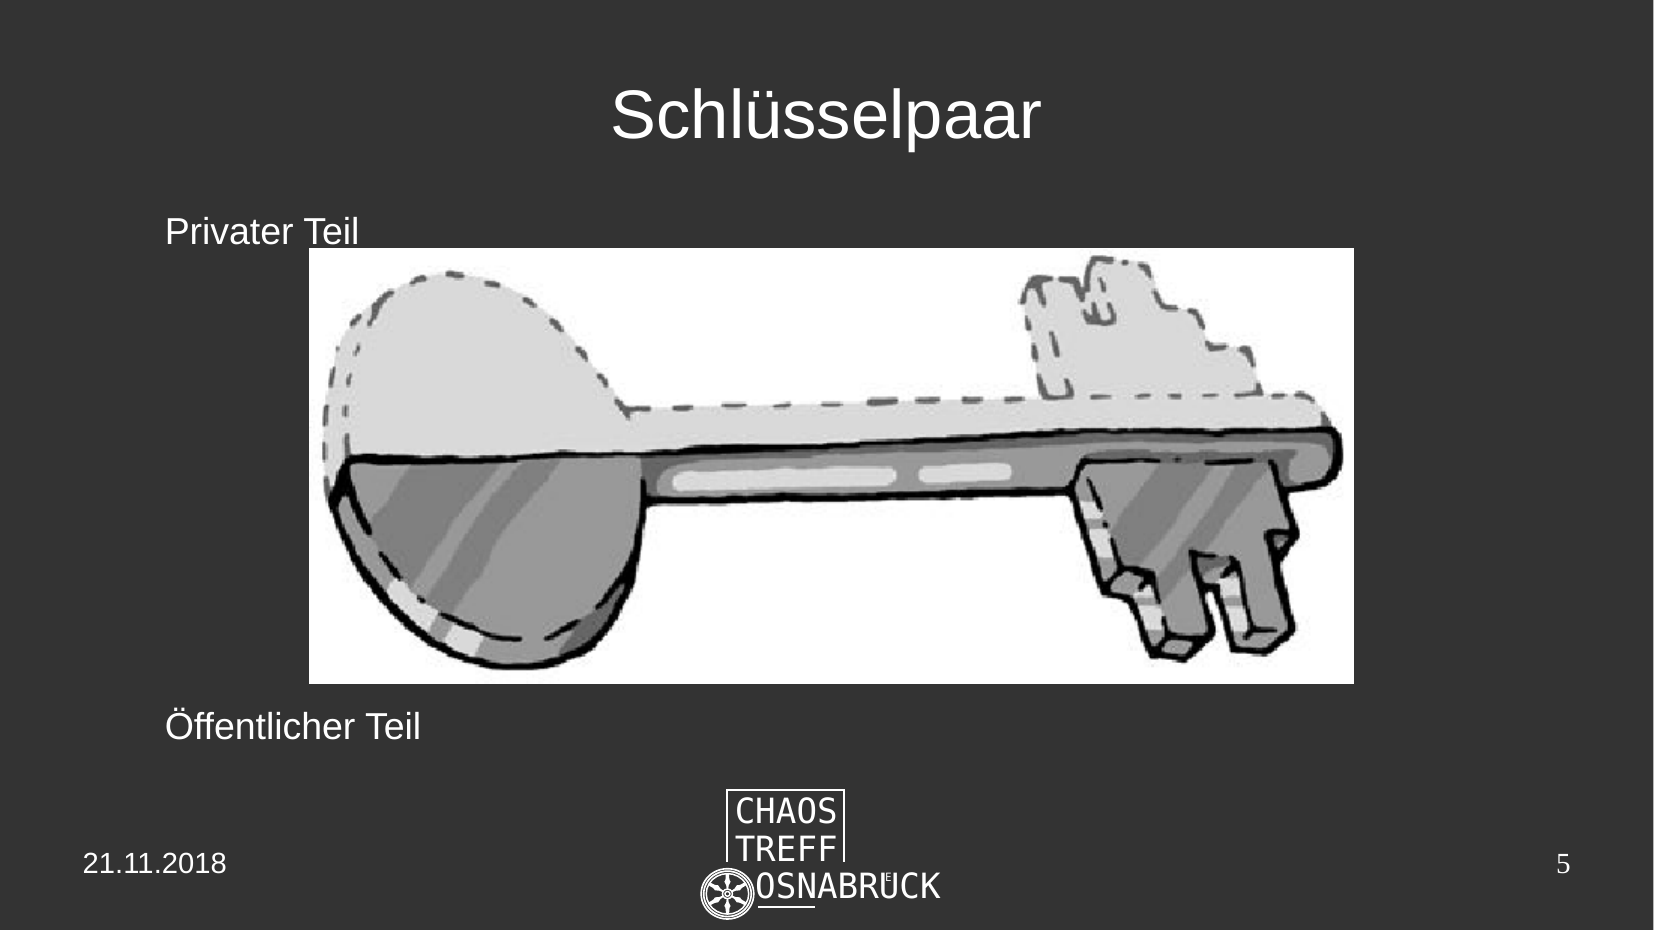

# Schlüsselpaar
Privater Teil
Öffentlicher Teil
5